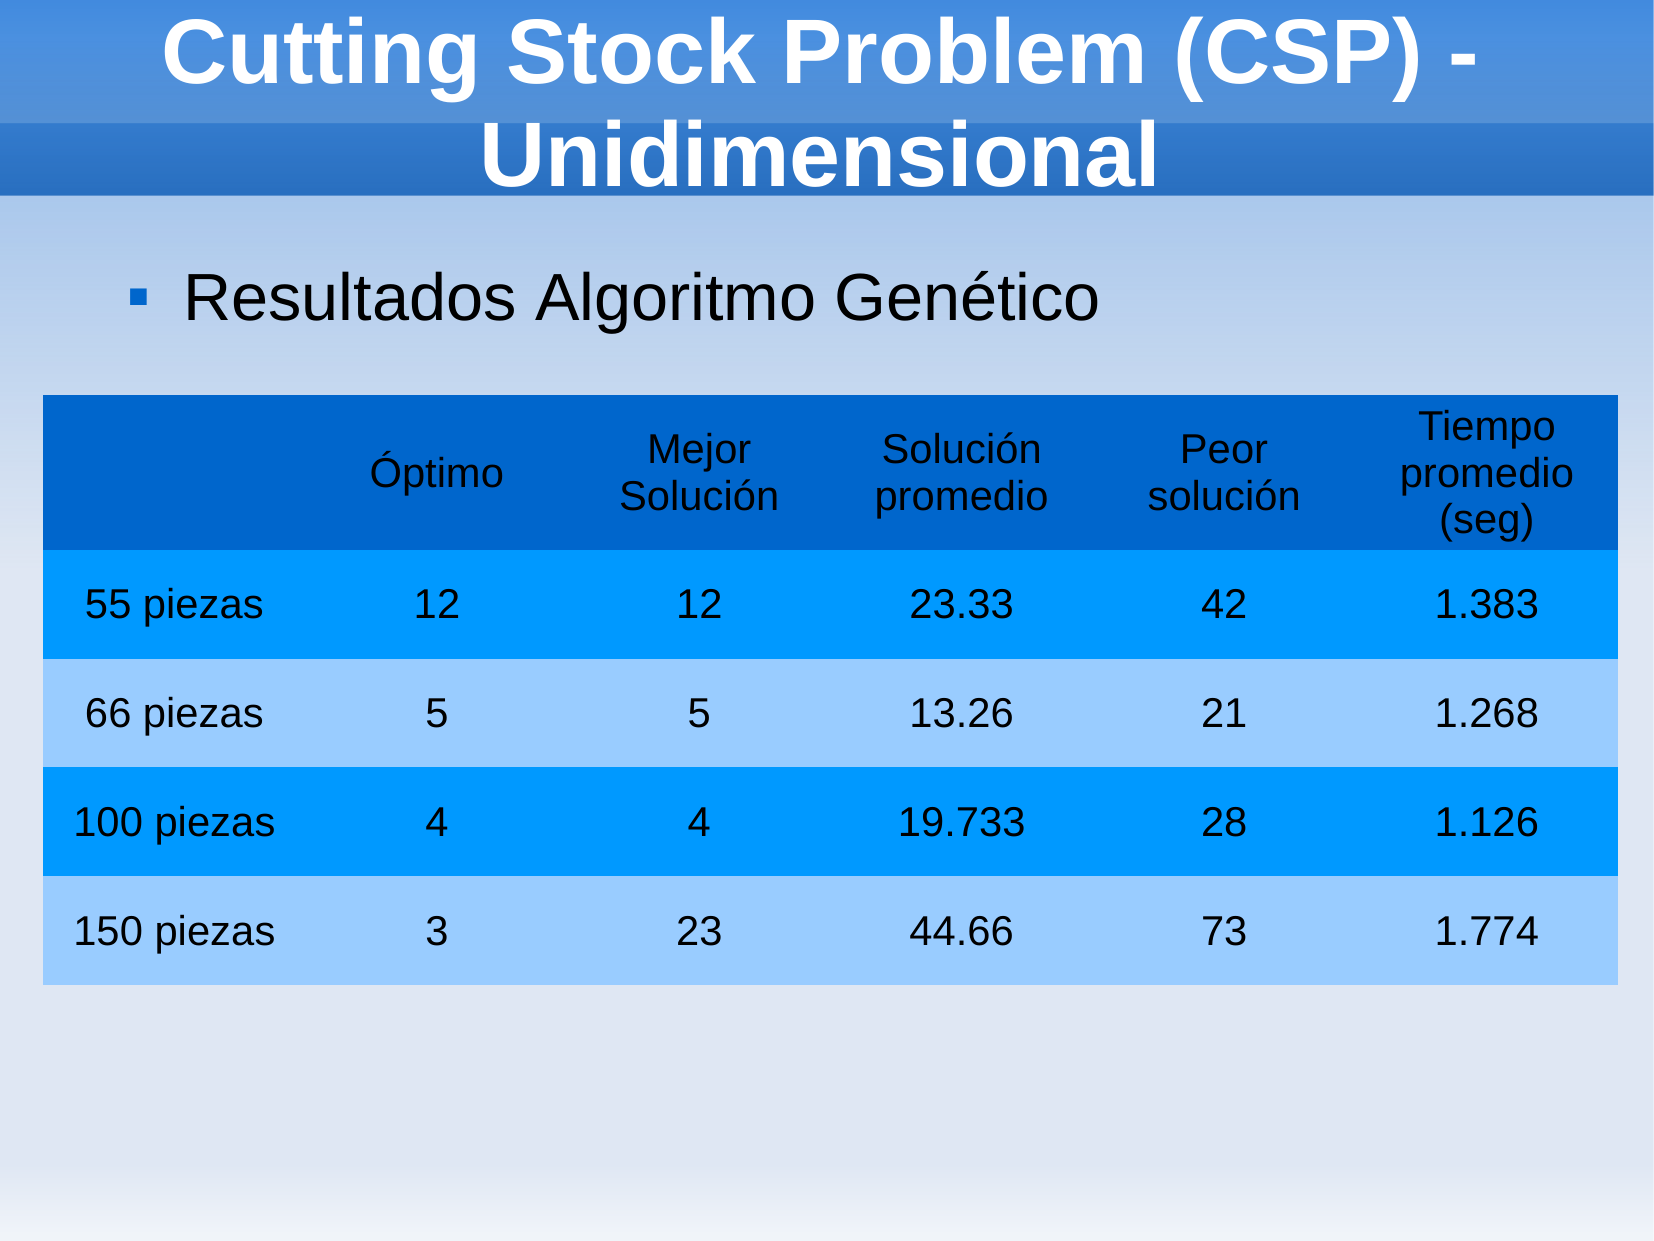

# Cutting Stock Problem (CSP) - Unidimensional
Resultados Algoritmo Genético
| | Óptimo | Mejor Solución | Solución promedio | Peor solución | Tiempo promedio (seg) |
| --- | --- | --- | --- | --- | --- |
| 55 piezas | 12 | 12 | 23.33 | 42 | 1.383 |
| 66 piezas | 5 | 5 | 13.26 | 21 | 1.268 |
| 100 piezas | 4 | 4 | 19.733 | 28 | 1.126 |
| 150 piezas | 3 | 23 | 44.66 | 73 | 1.774 |